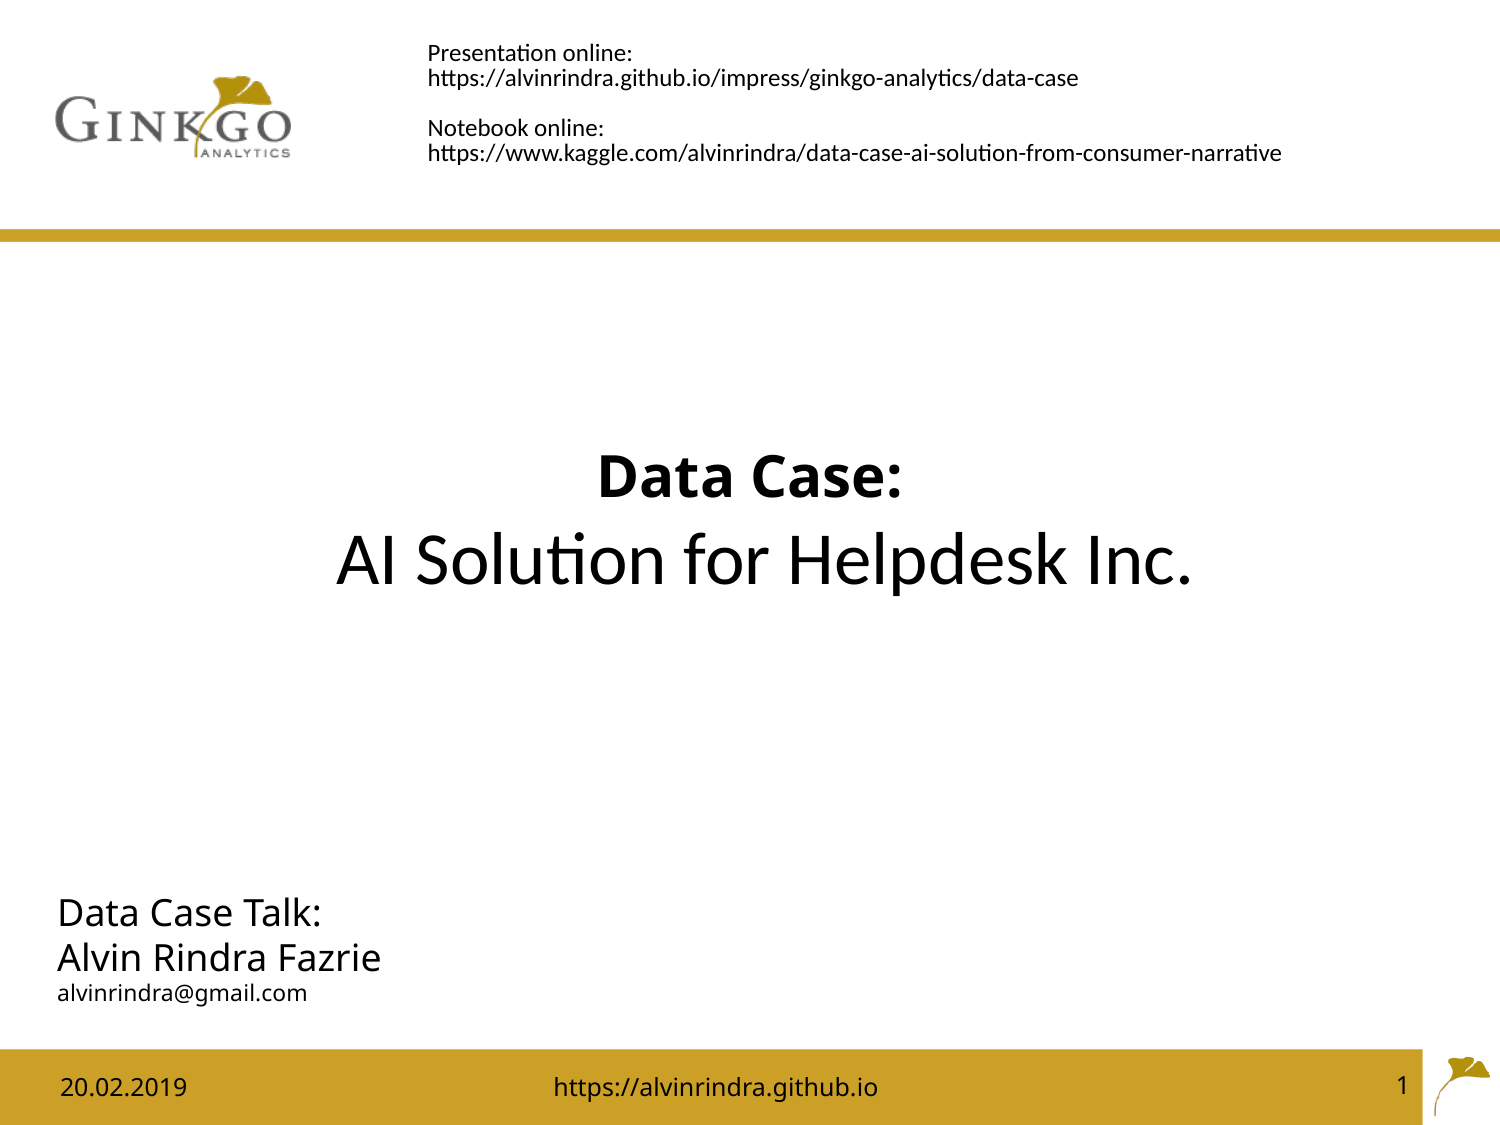

Presentation online:
https://alvinrindra.github.io/impress/ginkgo-analytics/data-case
Notebook online:
https://www.kaggle.com/alvinrindra/data-case-ai-solution-from-consumer-narrative
Data Case:
 AI Solution for Helpdesk Inc.
Data Case Talk:
Alvin Rindra Fazrie
alvinrindra@gmail.com
20.02.2019
					https://alvinrindra.github.io